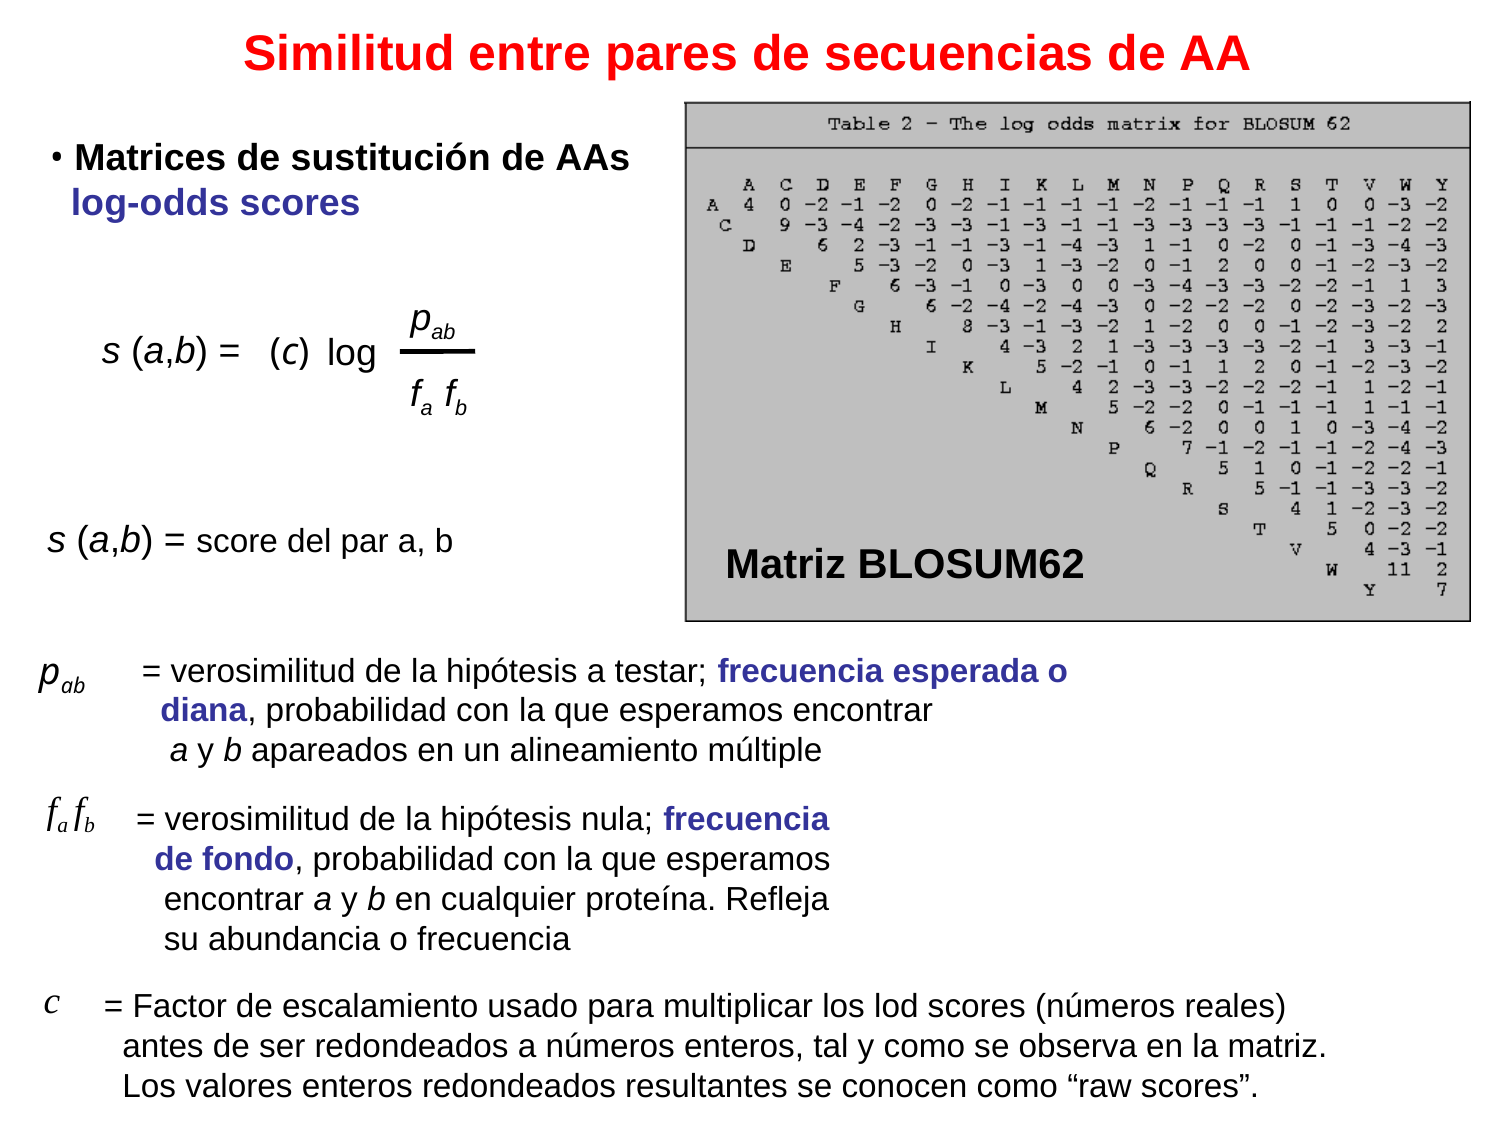

Similitud entre pares de secuencias de AA
Matriz BLOSUM62
 Matrices de sustitución de AAs
 log-odds scores
pab
s (a,b) =
(c)
 log
fa fb
s (a,b) = score del par a, b
pab
= verosimilitud de la hipótesis a testar; frecuencia esperada o
 diana, probabilidad con la que esperamos encontrar
 a y b apareados en un alineamiento múltiple
fa fb
= verosimilitud de la hipótesis nula; frecuencia
 de fondo, probabilidad con la que esperamos
 encontrar a y b en cualquier proteína. Refleja
 su abundancia o frecuencia
c
= Factor de escalamiento usado para multiplicar los lod scores (números reales)
 antes de ser redondeados a números enteros, tal y como se observa en la matriz.
 Los valores enteros redondeados resultantes se conocen como “raw scores”.